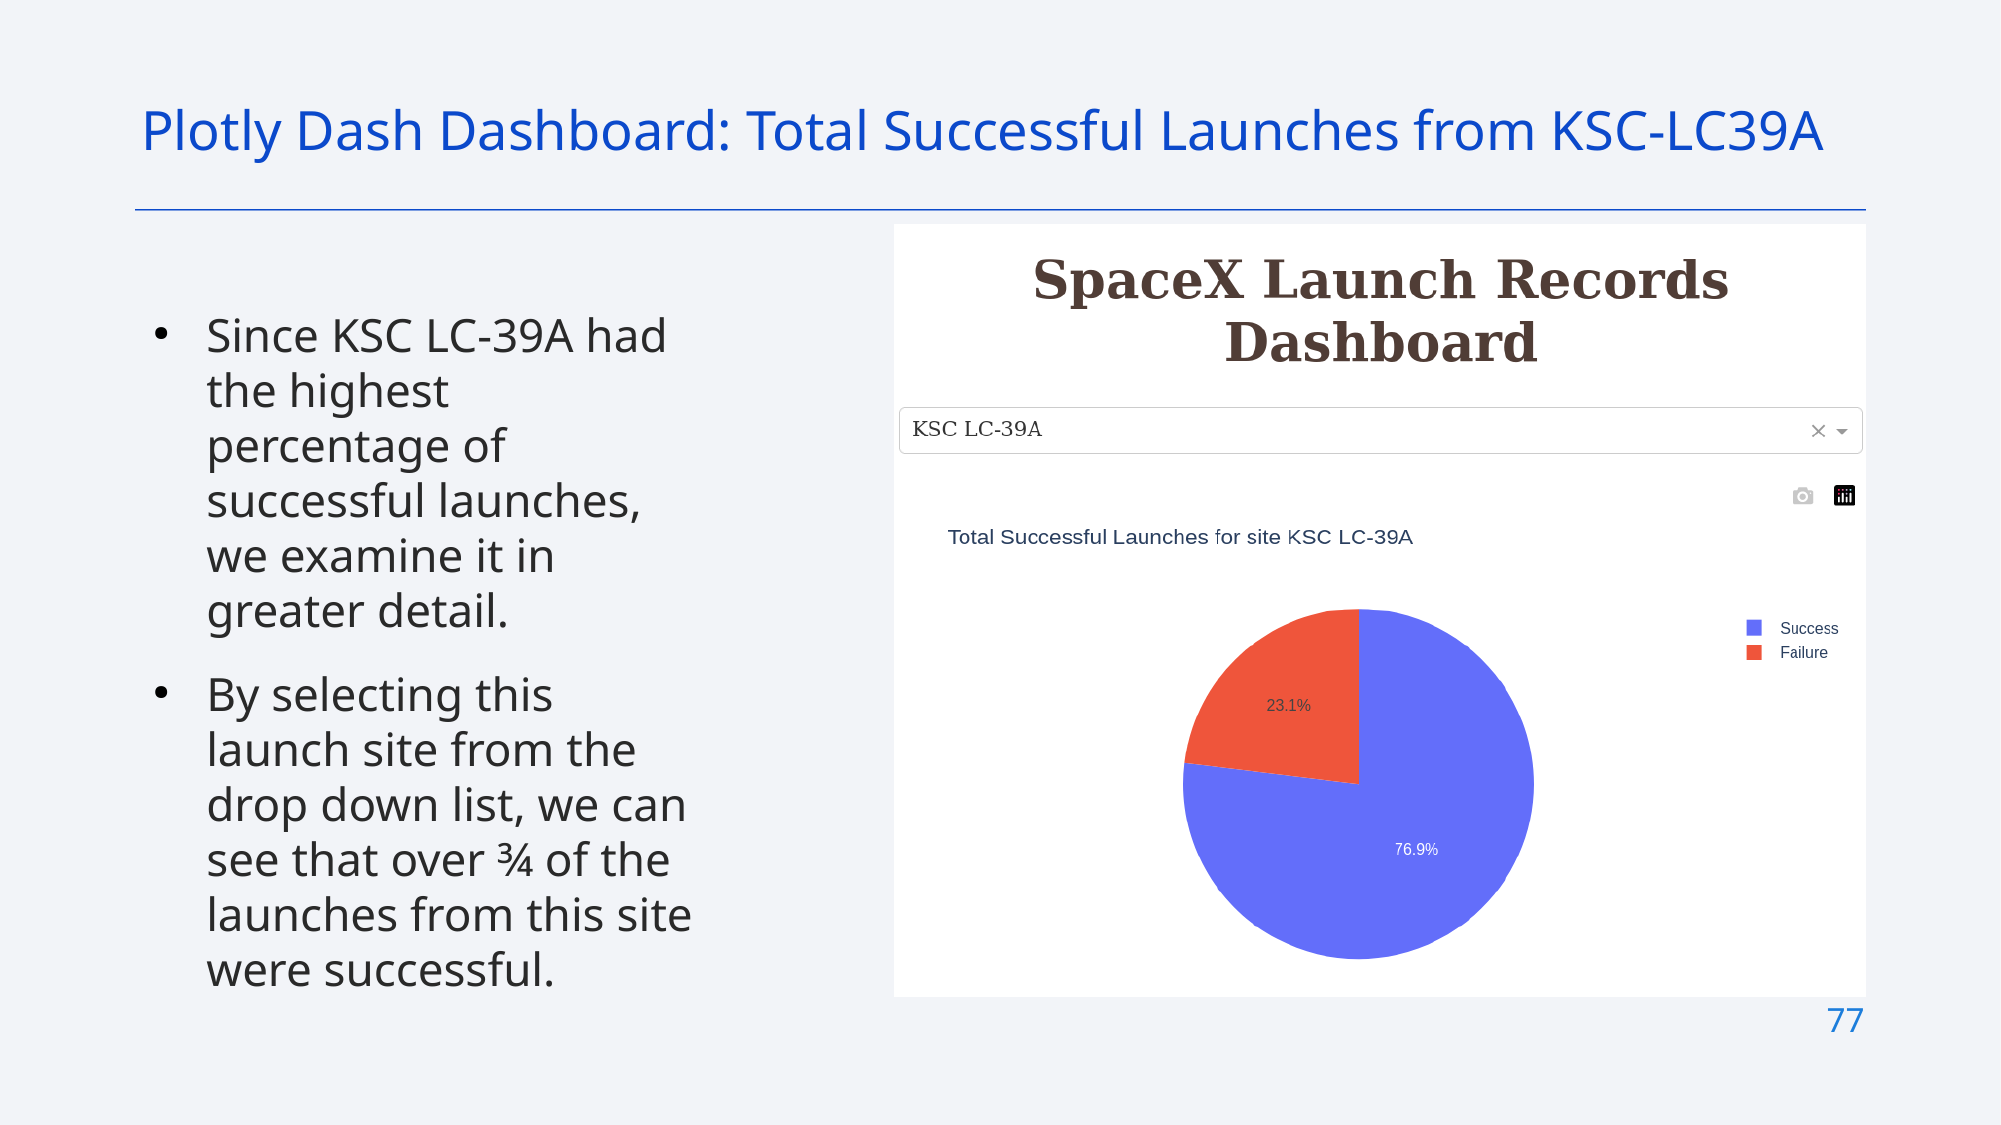

Plotly Dash Dashboard: Total Successful Launches from KSC-LC39A
# Since KSC LC-39A had the highest percentage of successful launches, we examine it in greater detail.
By selecting this launch site from the drop down list, we can see that over ¾ of the launches from this site were successful.
77